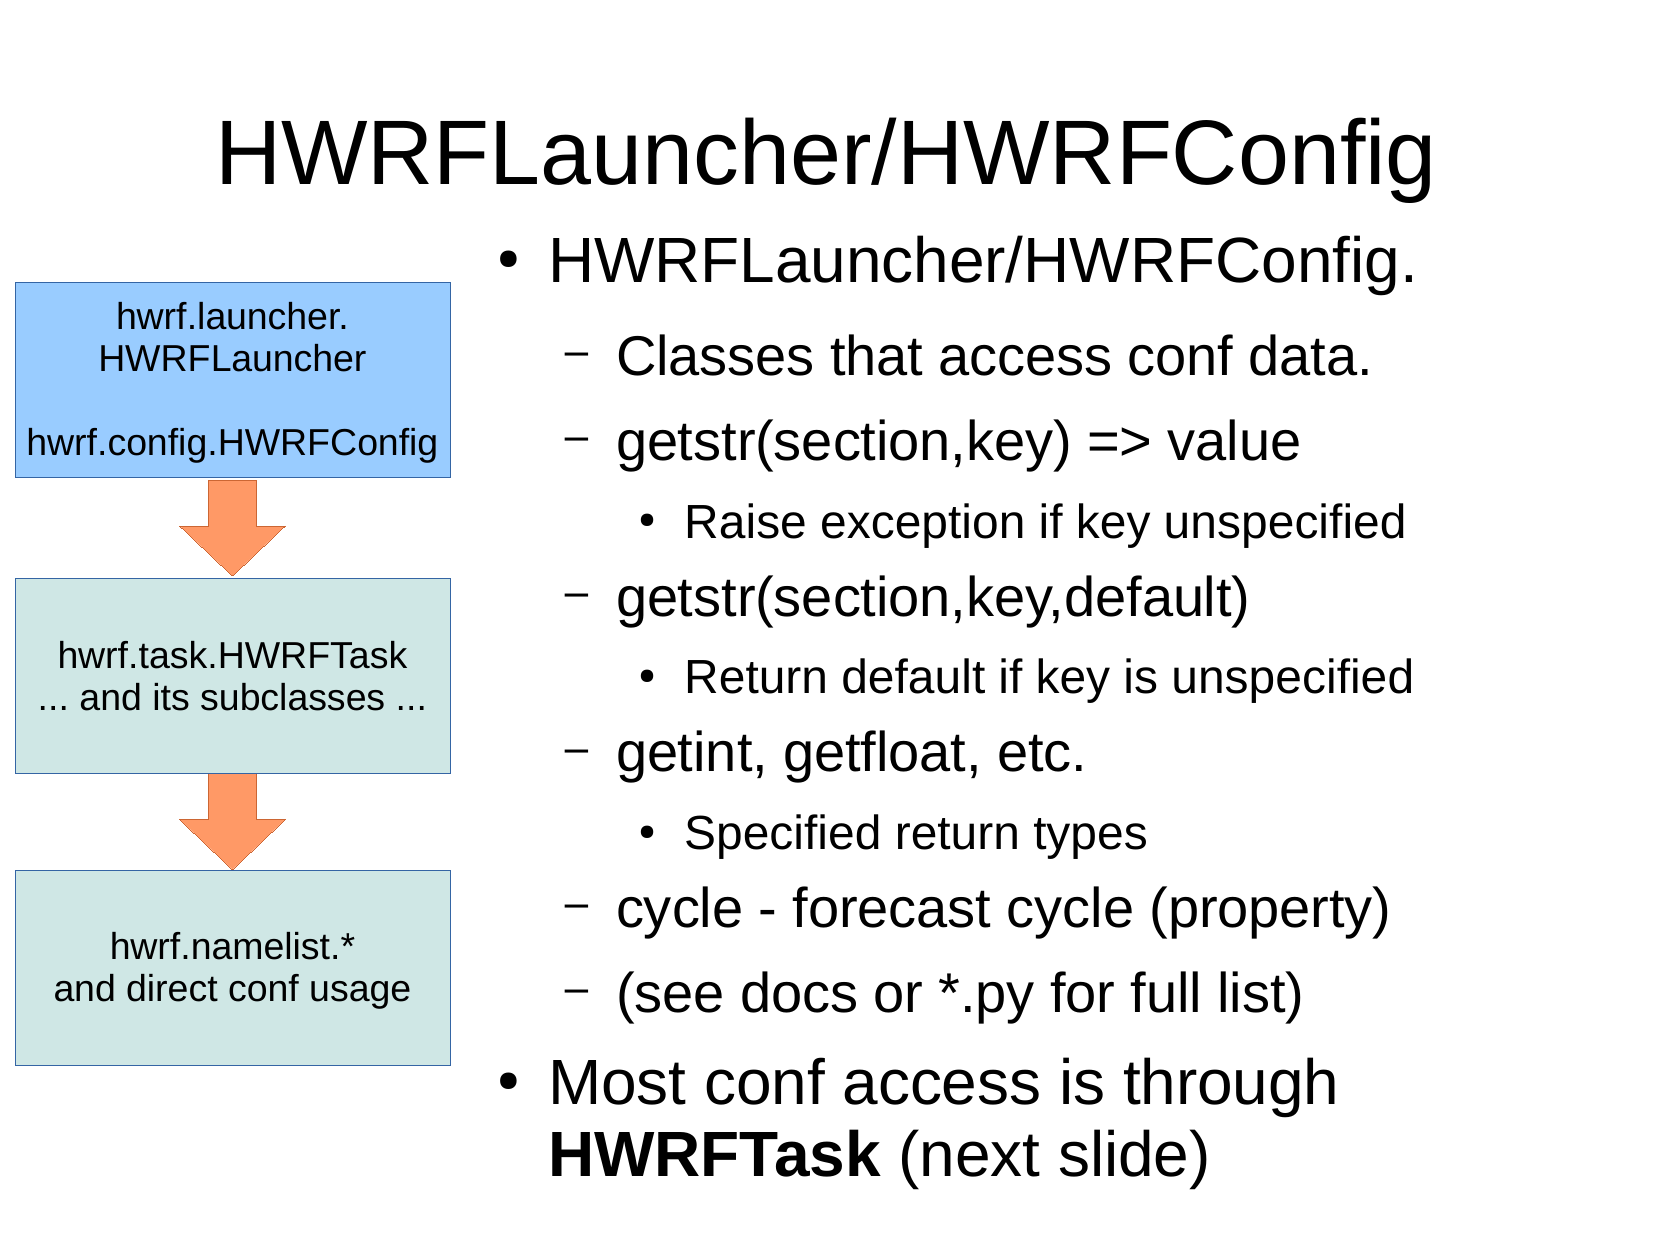

# HWRFLauncher/HWRFConfig
HWRFLauncher/HWRFConfig.
Classes that access conf data.
getstr(section,key) => value
Raise exception if key unspecified
getstr(section,key,default)
Return default if key is unspecified
getint, getfloat, etc.
Specified return types
cycle - forecast cycle (property)
(see docs or *.py for full list)
Most conf access is through HWRFTask (next slide)
hwrf.launcher.
HWRFLauncher
hwrf.config.HWRFConfig
hwrf.task.HWRFTask
... and its subclasses ...
hwrf.namelist.*
and direct conf usage